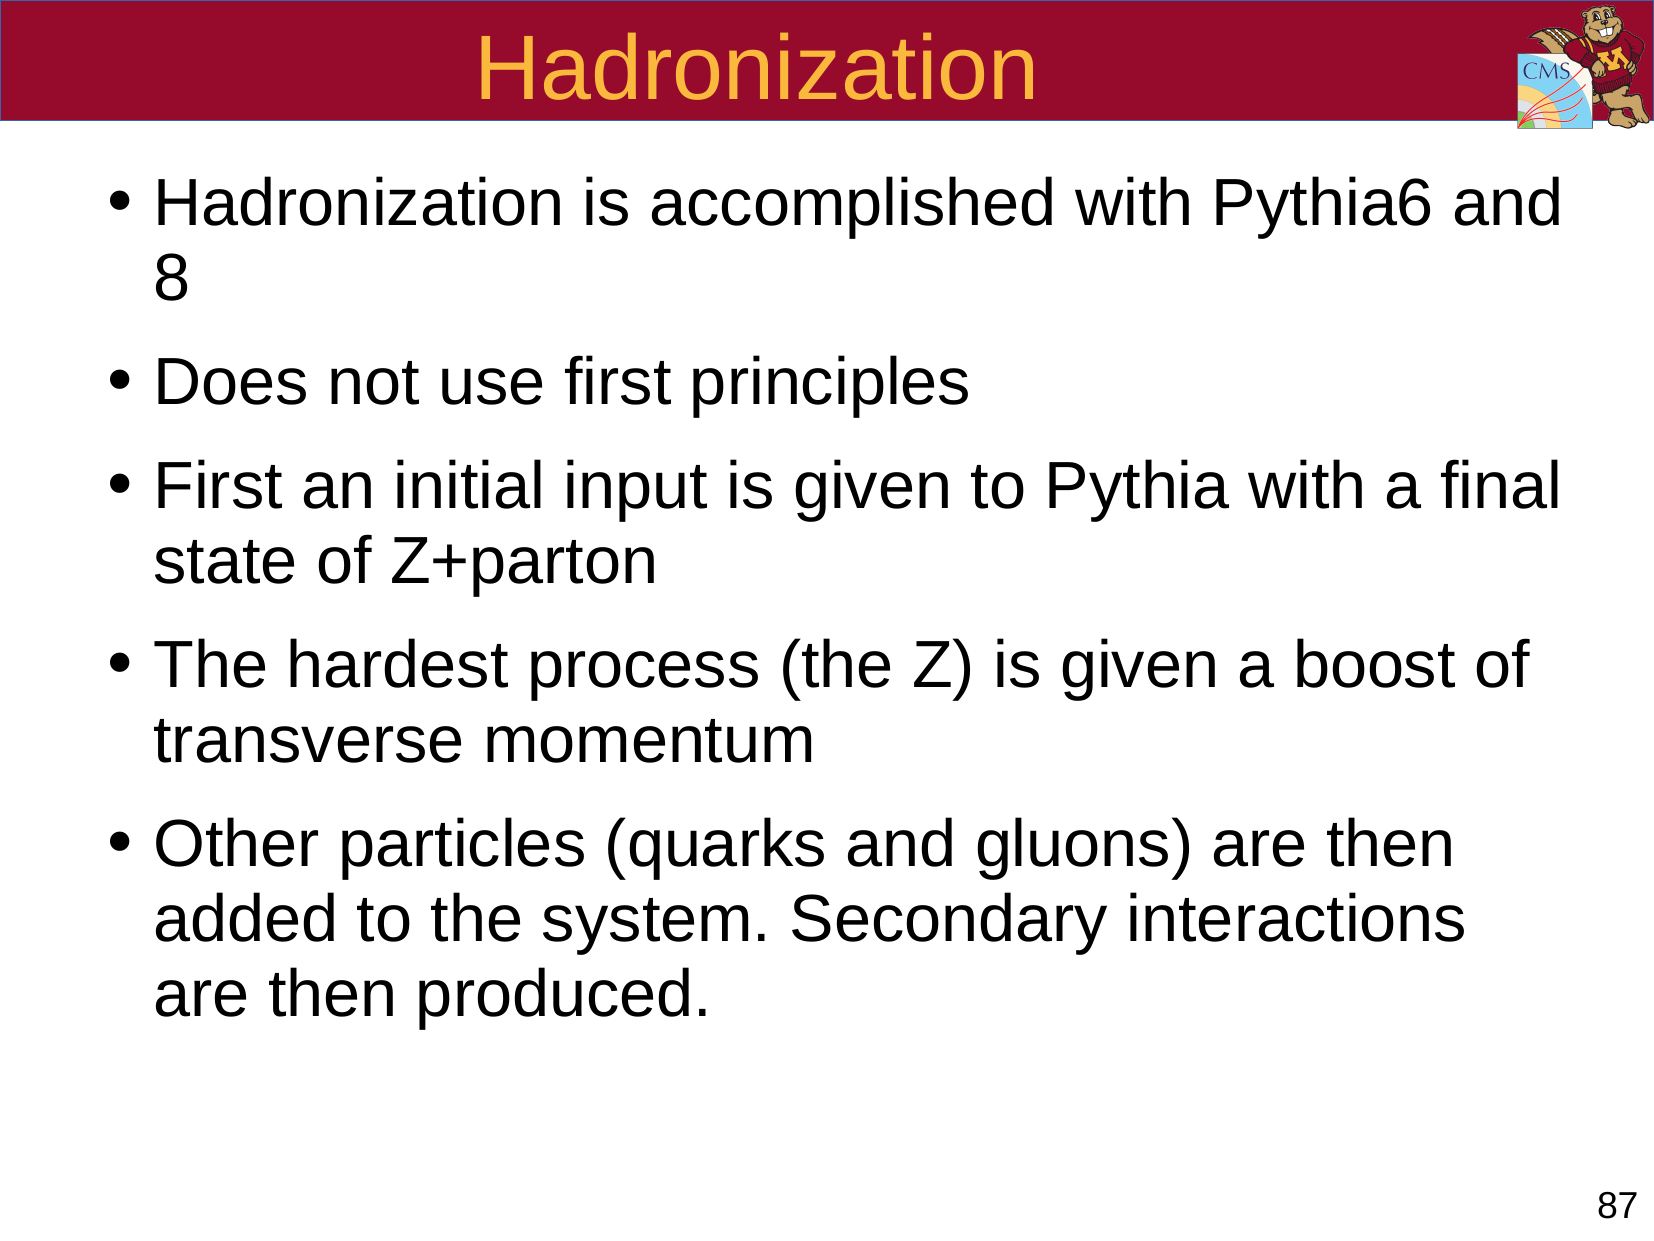

# Hadronization
Hadronization is accomplished with Pythia6 and 8
Does not use first principles
First an initial input is given to Pythia with a final state of Z+parton
The hardest process (the Z) is given a boost of transverse momentum
Other particles (quarks and gluons) are then added to the system. Secondary interactions are then produced.
87